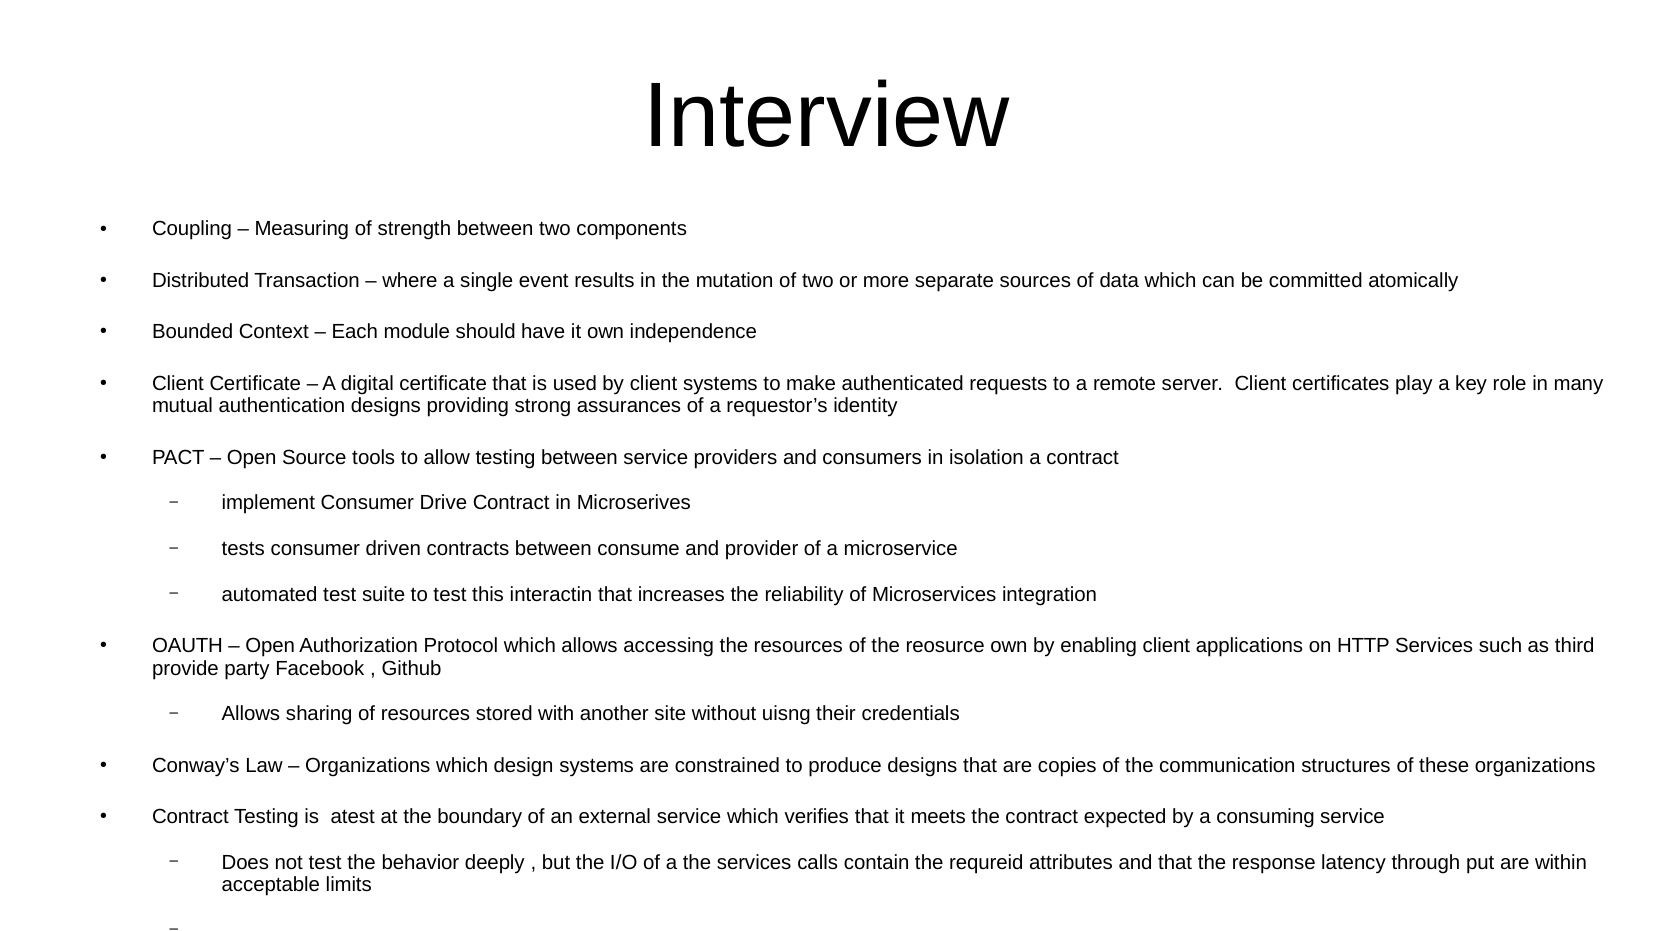

# Interview
Coupling – Measuring of strength between two components
Distributed Transaction – where a single event results in the mutation of two or more separate sources of data which can be committed atomically
Bounded Context – Each module should have it own independence
Client Certificate – A digital certificate that is used by client systems to make authenticated requests to a remote server. Client certificates play a key role in many mutual authentication designs providing strong assurances of a requestor’s identity
PACT – Open Source tools to allow testing between service providers and consumers in isolation a contract
implement Consumer Drive Contract in Microserives
tests consumer driven contracts between consume and provider of a microservice
automated test suite to test this interactin that increases the reliability of Microservices integration
OAUTH – Open Authorization Protocol which allows accessing the resources of the reosurce own by enabling client applications on HTTP Services such as third provide party Facebook , Github
Allows sharing of resources stored with another site without uisng their credentials
Conway’s Law – Organizations which design systems are constrained to produce designs that are copies of the communication structures of these organizations
Contract Testing is atest at the boundary of an external service which verifies that it meets the contract expected by a consuming service
Does not test the behavior deeply , but the I/O of a the services calls contain the requreid attributes and that the response latency through put are within acceptable limits